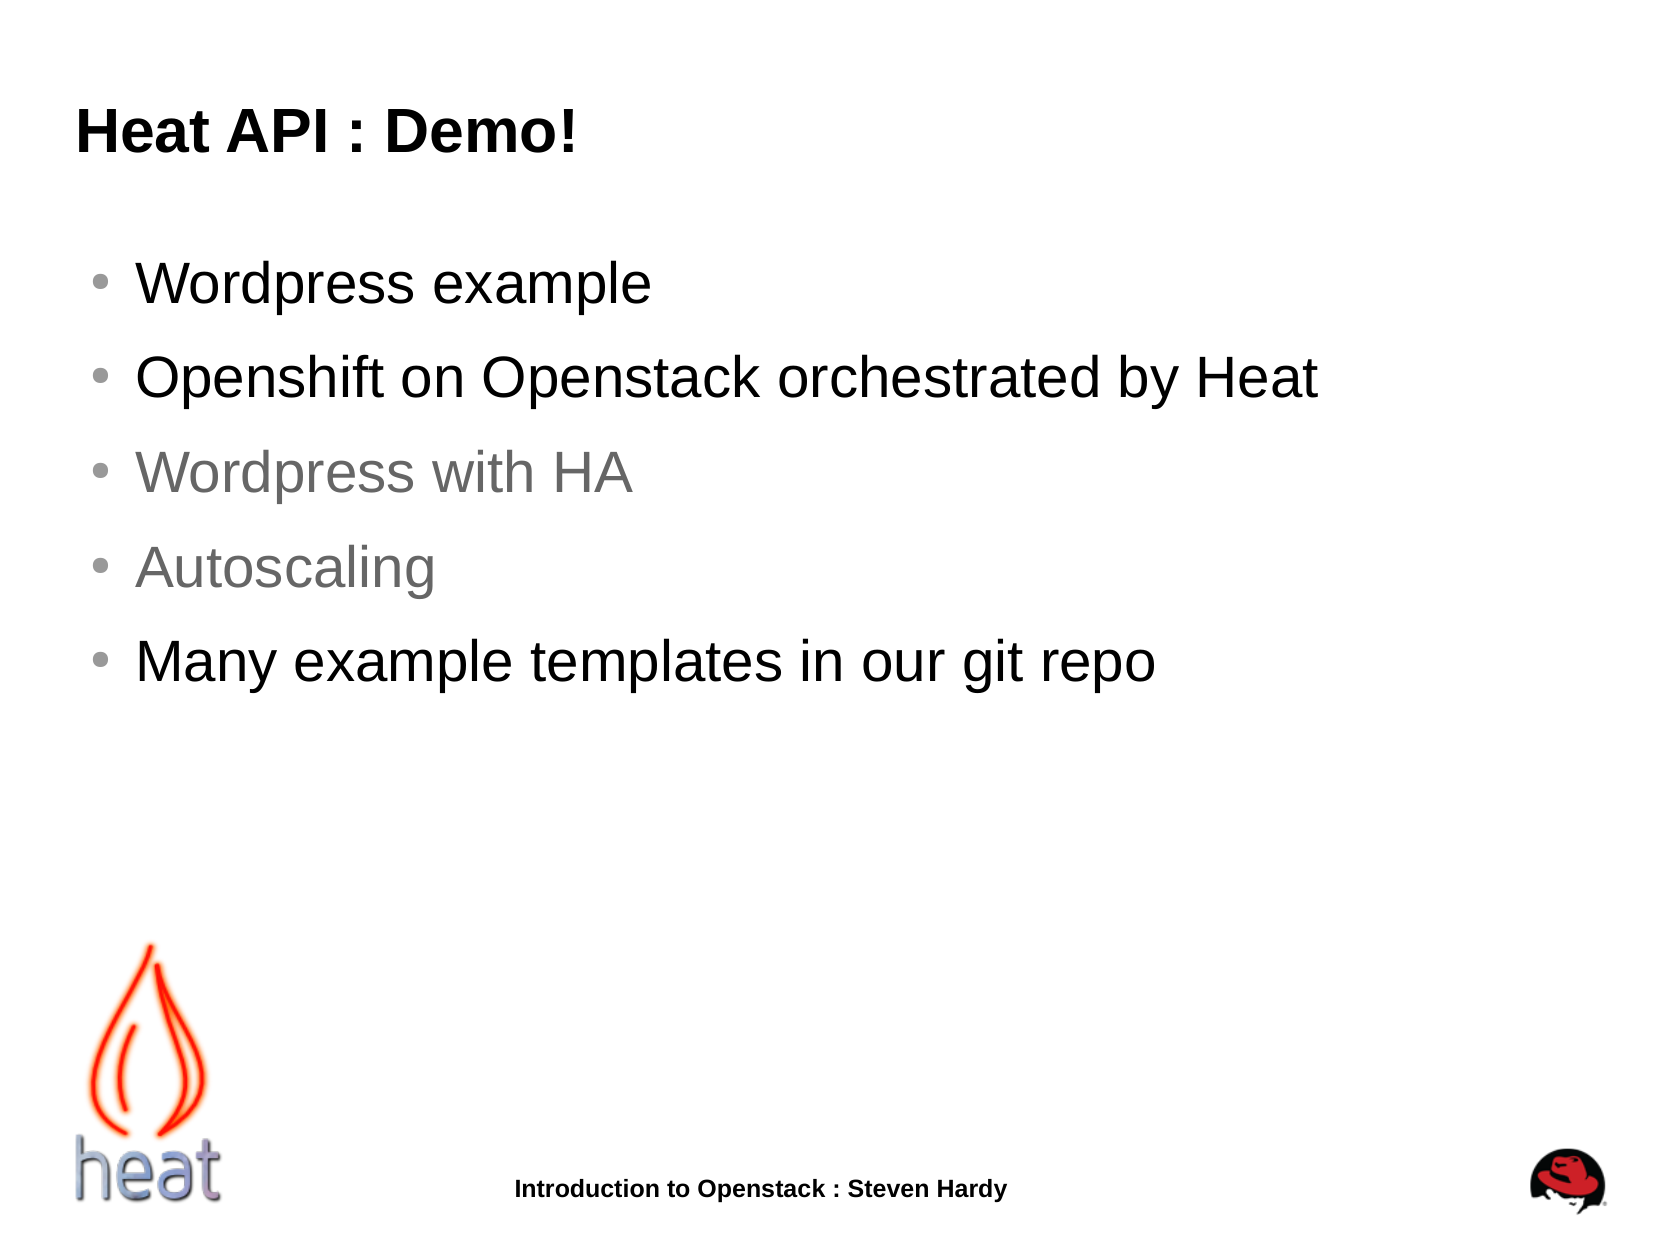

# Heat API : Demo!
Wordpress example
Openshift on Openstack orchestrated by Heat
Wordpress with HA
Autoscaling
Many example templates in our git repo